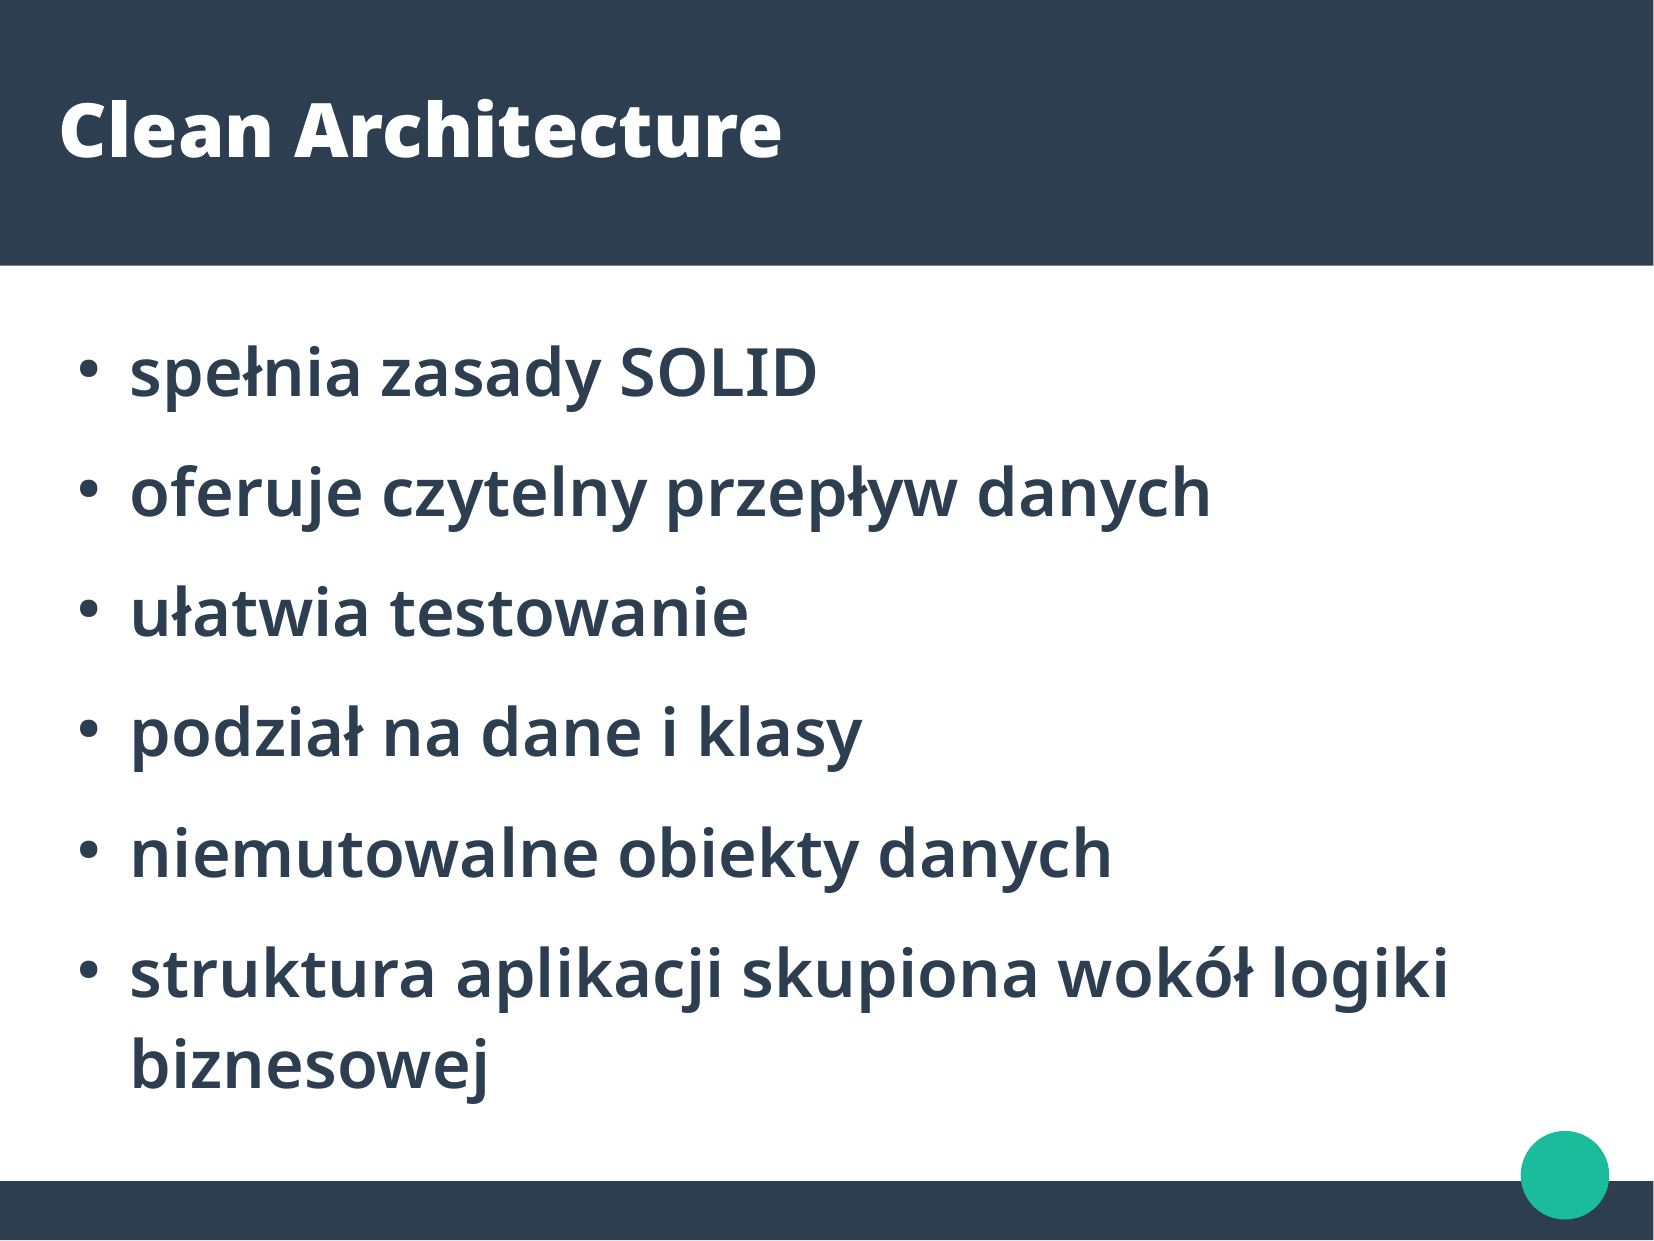

# Clean Architecture
spełnia zasady SOLID
oferuje czytelny przepływ danych
ułatwia testowanie
podział na dane i klasy
niemutowalne obiekty danych
struktura aplikacji skupiona wokół logiki biznesowej